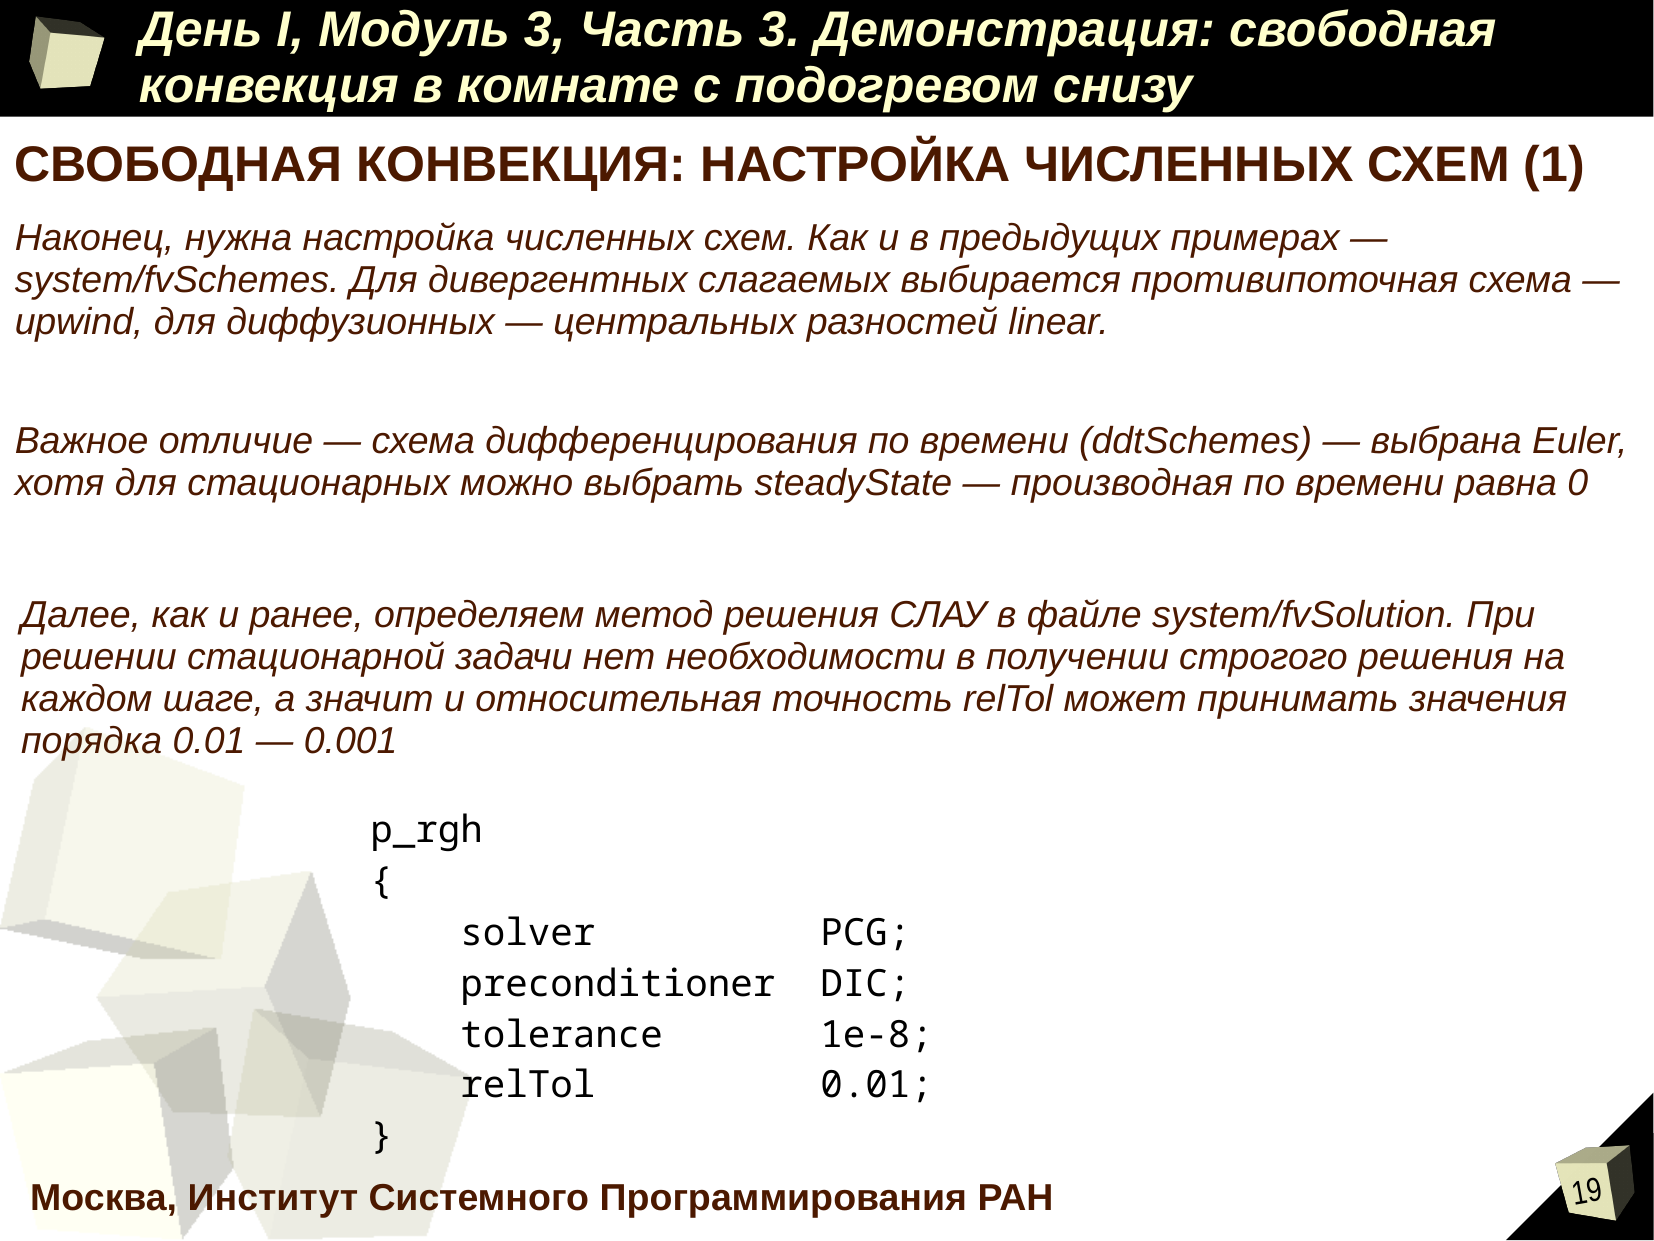

СВОБОДНАЯ КОНВЕКЦИЯ: НАСТРОЙКА ЧИСЛЕННЫХ СХЕМ (1)
Наконец, нужна настройка численных схем. Как и в предыдущих примерах — system/fvSchemes. Для дивергентных слагаемых выбирается противипоточная схема — upwind, для диффузионных — центральных разностей linear.
Важное отличие — схема дифференцирования по времени (ddtSchemes) — выбрана Euler, хотя для стационарных можно выбрать steadyState — производная по времени равна 0
Далее, как и ранее, определяем метод решения СЛАУ в файле system/fvSolution. При решении стационарной задачи нет необходимости в получении строгого решения на каждом шаге, а значит и относительная точность relTol может принимать значения порядка 0.01 — 0.001
 p_rgh
 {
 solver PCG;
 preconditioner DIC;
 tolerance 1e-8;
 relTol 0.01;
 }